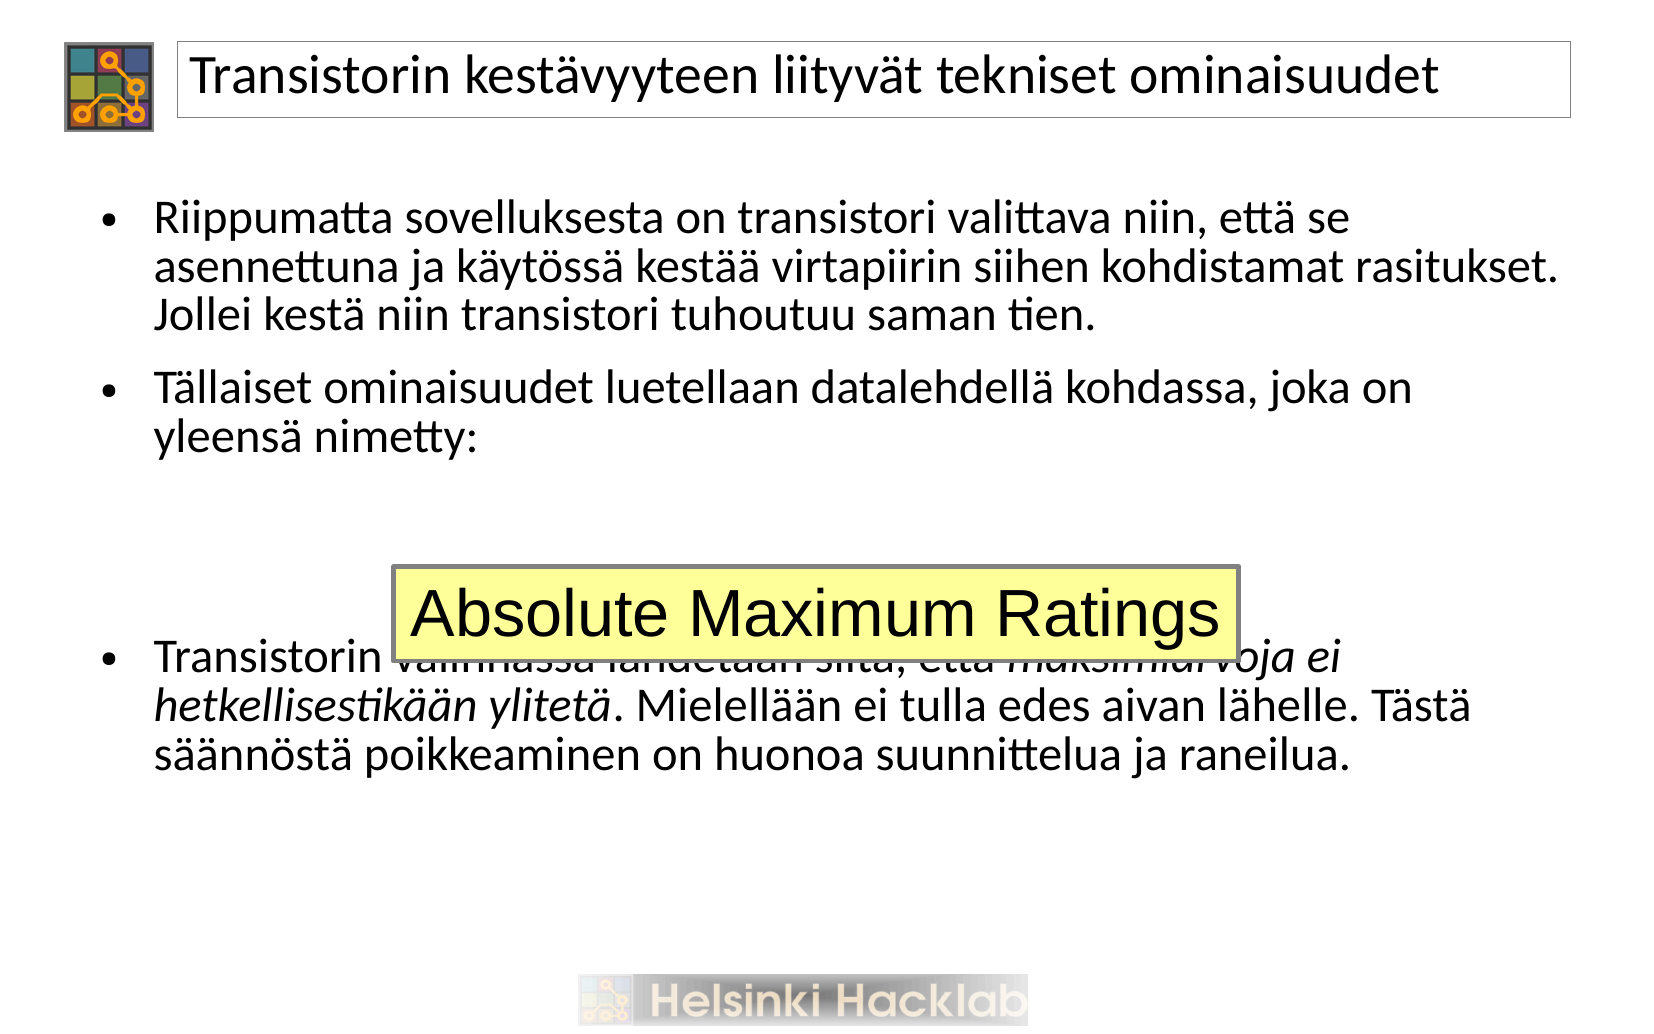

# Transistorin kestävyyteen liityvät tekniset ominaisuudet
Riippumatta sovelluksesta on transistori valittava niin, että se asennettuna ja käytössä kestää virtapiirin siihen kohdistamat rasitukset.
Jollei kestä niin transistori tuhoutuu saman tien.
Tällaiset ominaisuudet luetellaan datalehdellä kohdassa, joka on yleensä nimetty:
Transistorin valinnassa lähdetään siitä, että maksimiarvoja ei hetkellisestikään ylitetä. Mielellään ei tulla edes aivan lähelle. Tästä säännöstä poikkeaminen on huonoa suunnittelua ja raneilua.
Absolute Maximum Ratings